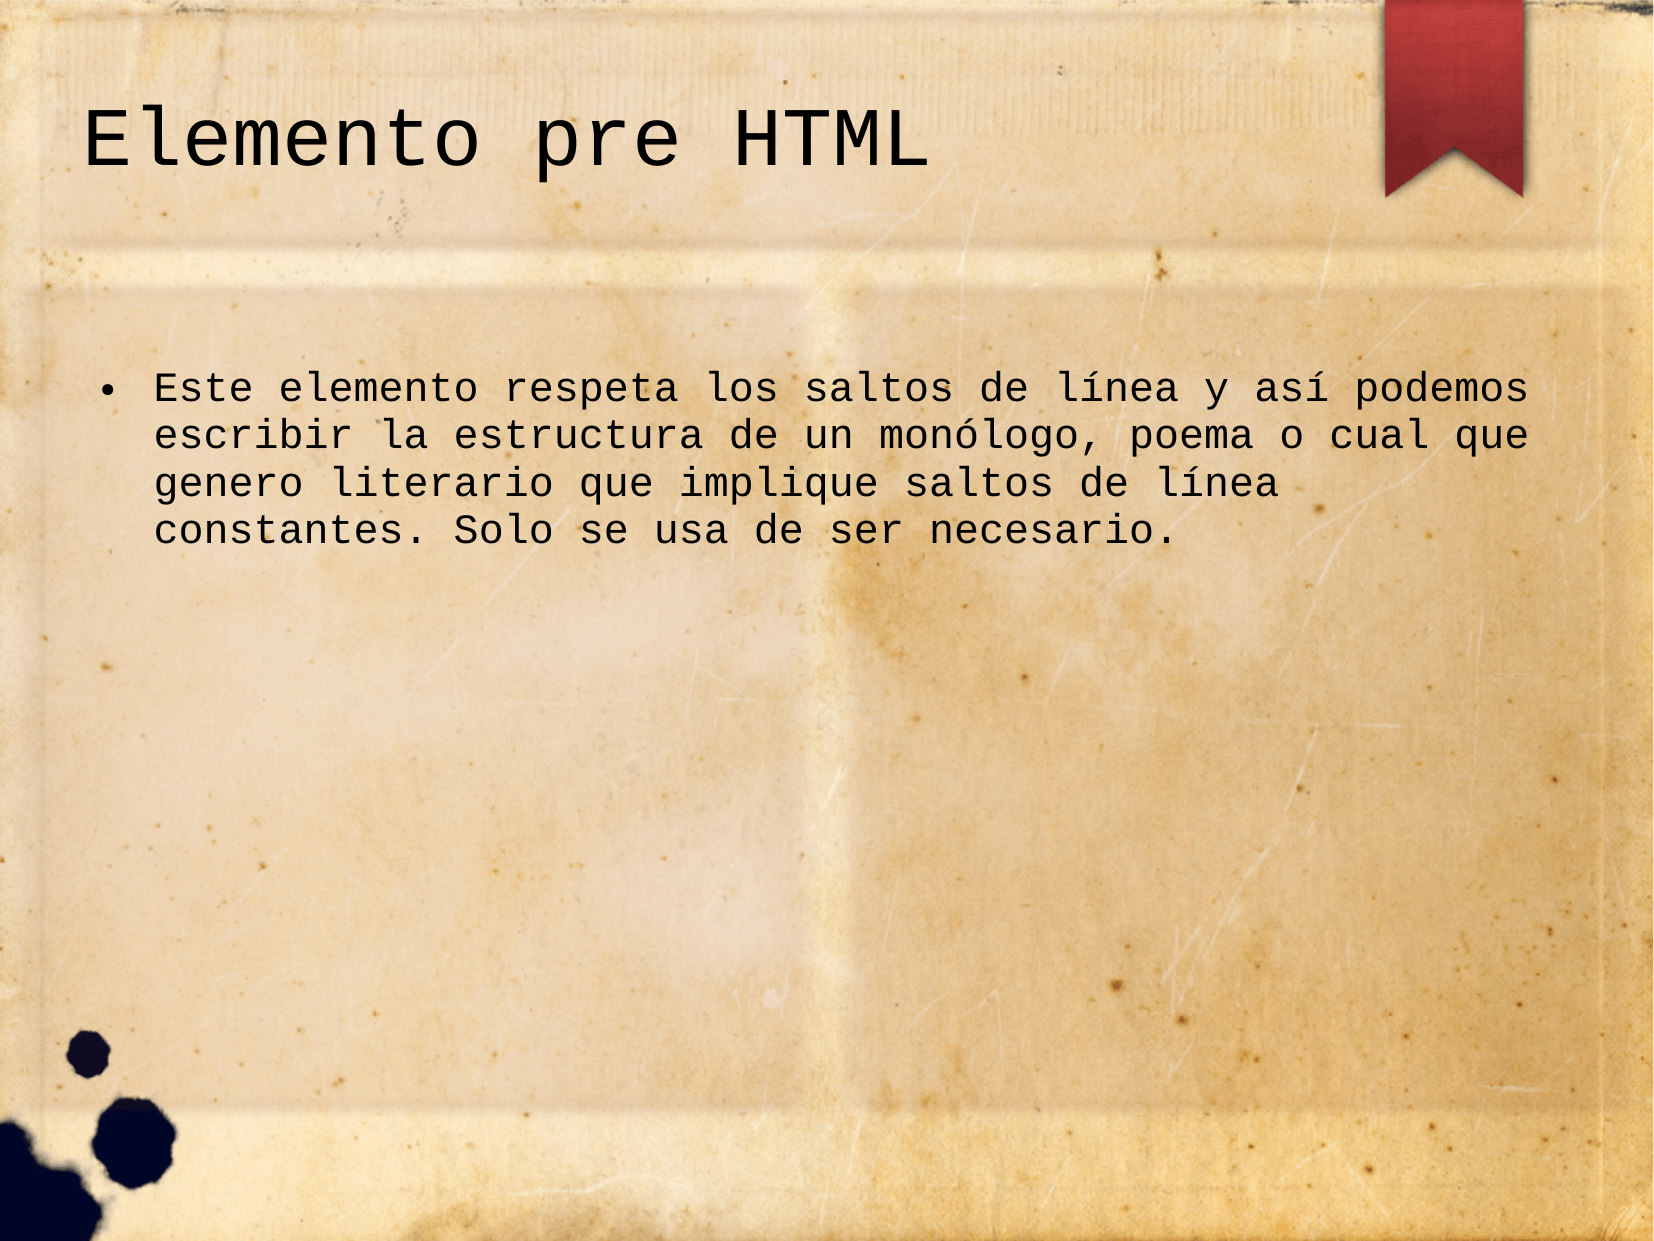

# Elemento pre HTML
Este elemento respeta los saltos de línea y así podemos escribir la estructura de un monólogo, poema o cual que genero literario que implique saltos de línea constantes. Solo se usa de ser necesario.